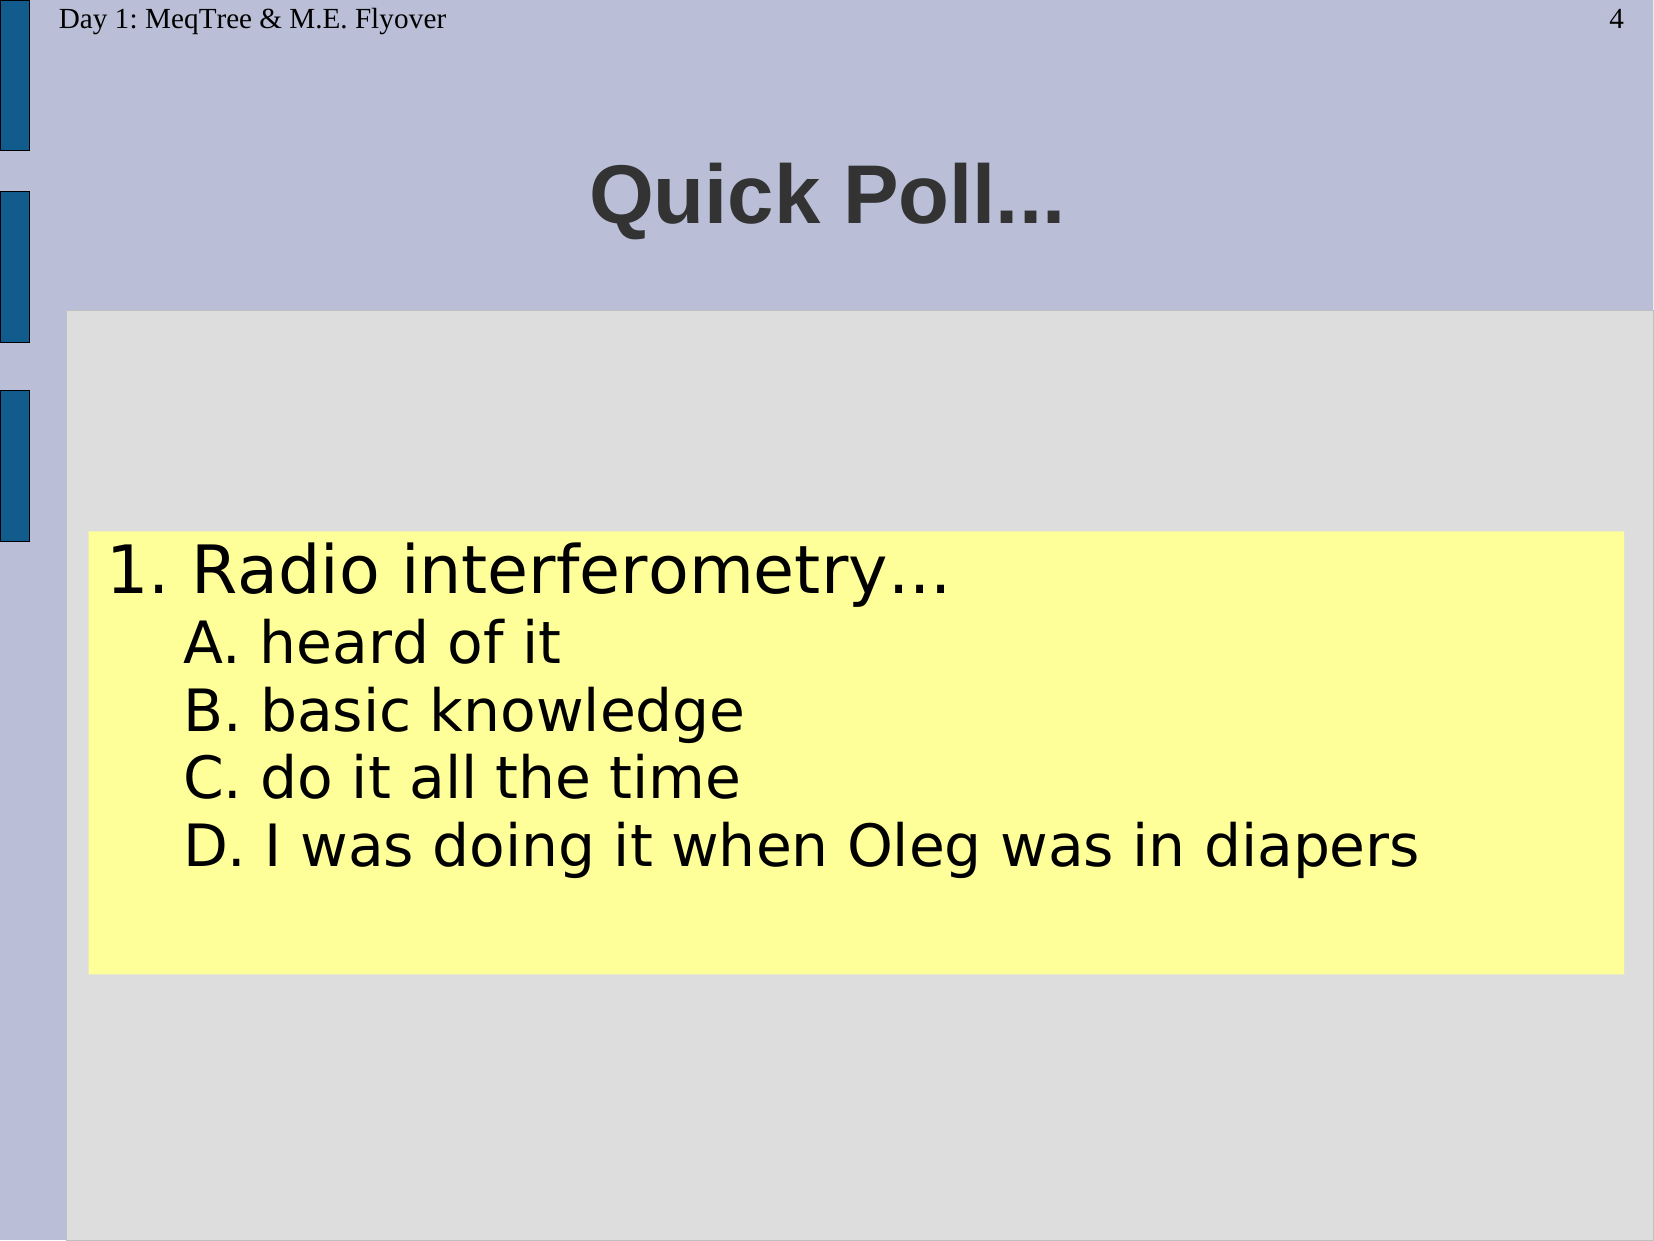

Day 1: MeqTree & M.E. Flyover
4
# Quick Poll...
1. Radio interferometry...
A. heard of it
B. basic knowledge
C. do it all the time
D. I was doing it when Oleg was in diapers